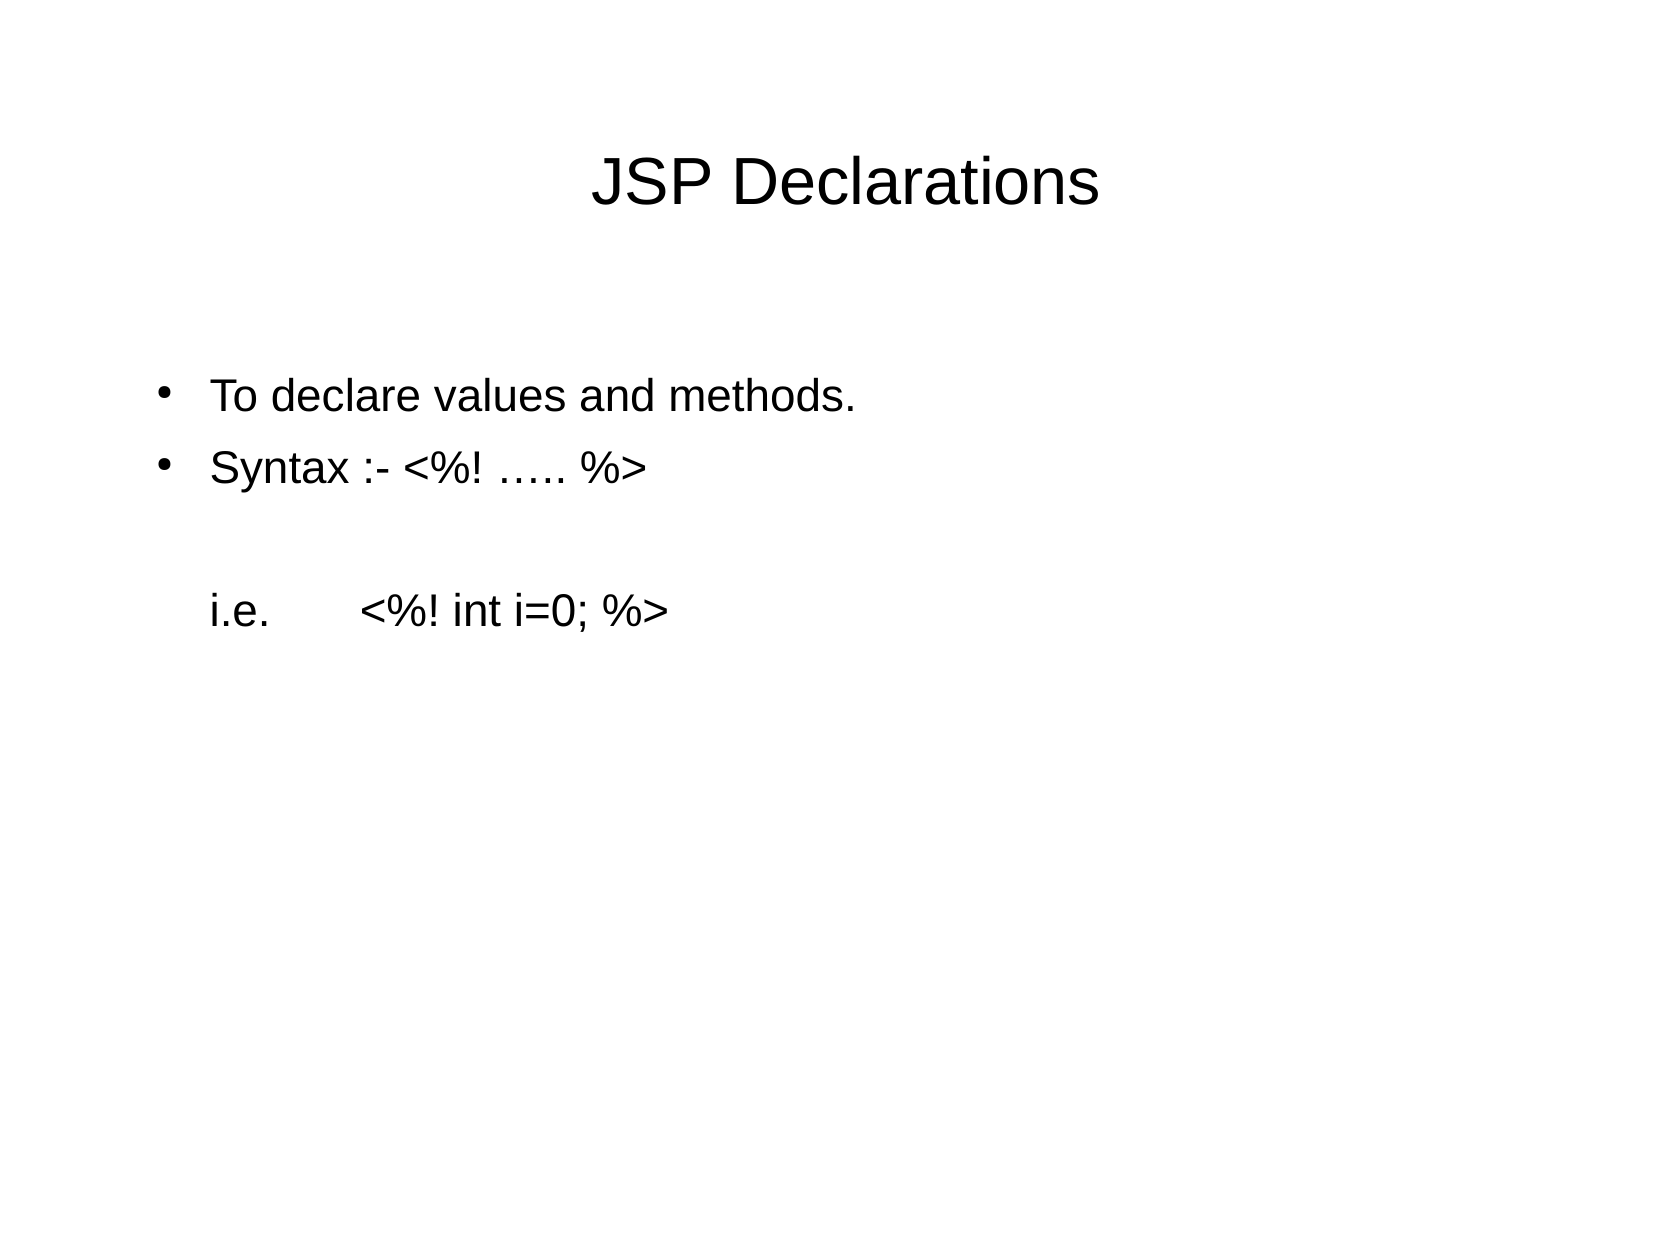

# JSP Declarations
To declare values and methods.
Syntax :- <%! ….. %>
i.e. <%! int i=0; %>